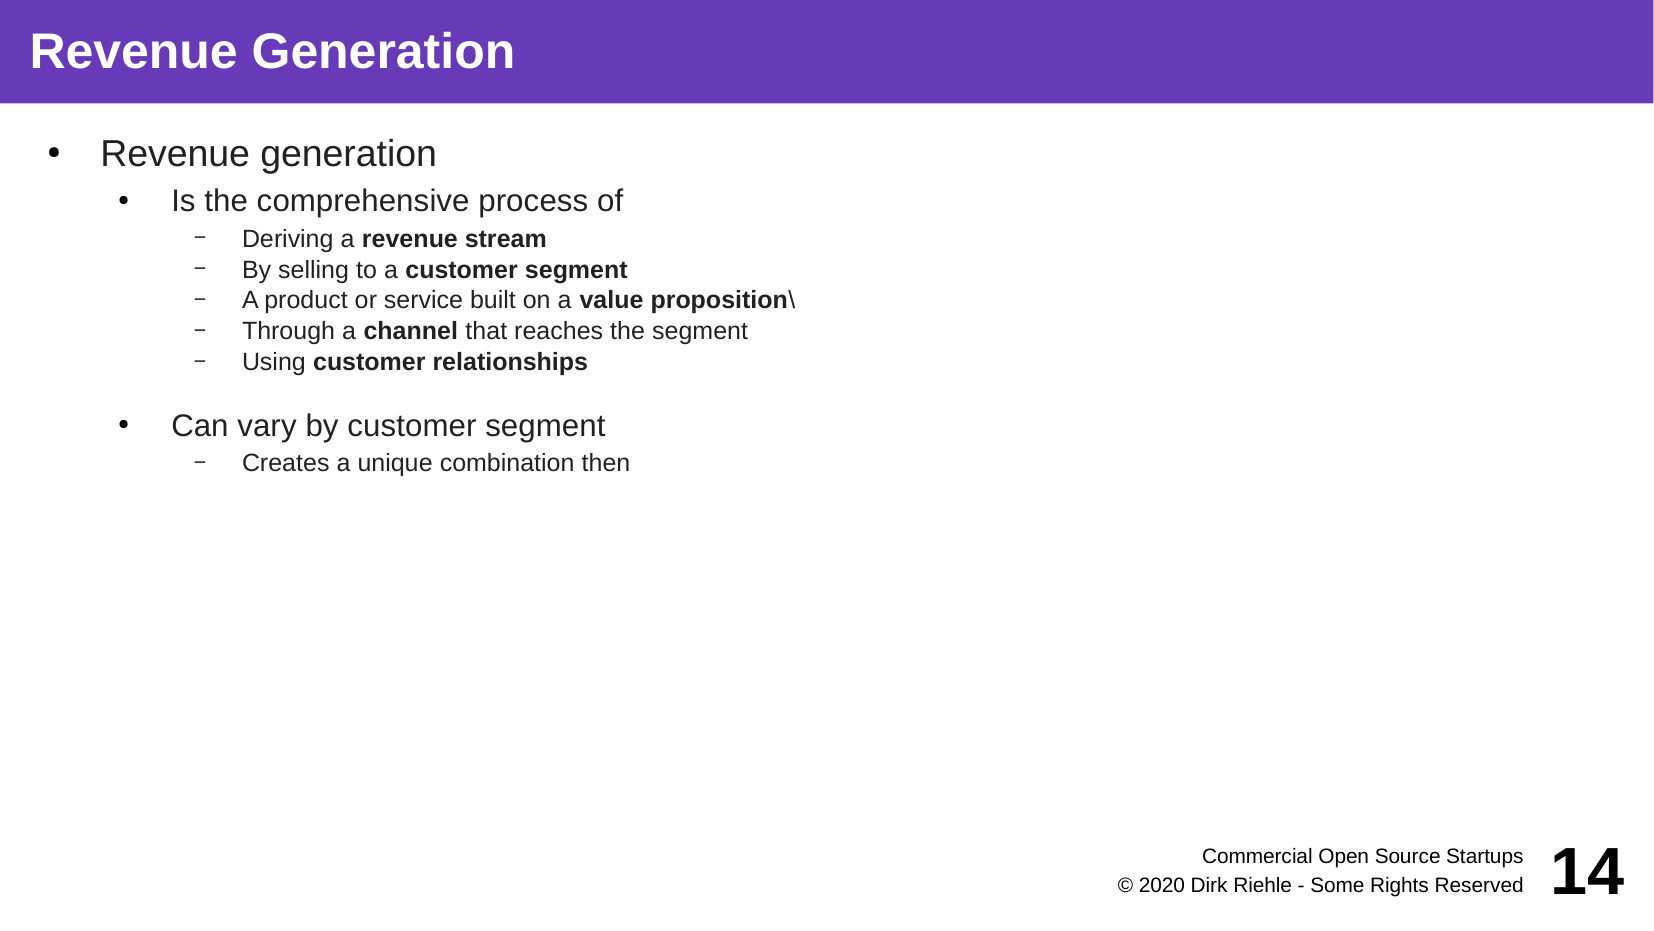

# Revenue Generation
Revenue generation
Is the comprehensive process of
Deriving a revenue stream
By selling to a customer segment
A product or service built on a value proposition\
Through a channel that reaches the segment
Using customer relationships
Can vary by customer segment
Creates a unique combination then
Commercial Open Source Startups
14
© 2020 Dirk Riehle - Some Rights Reserved